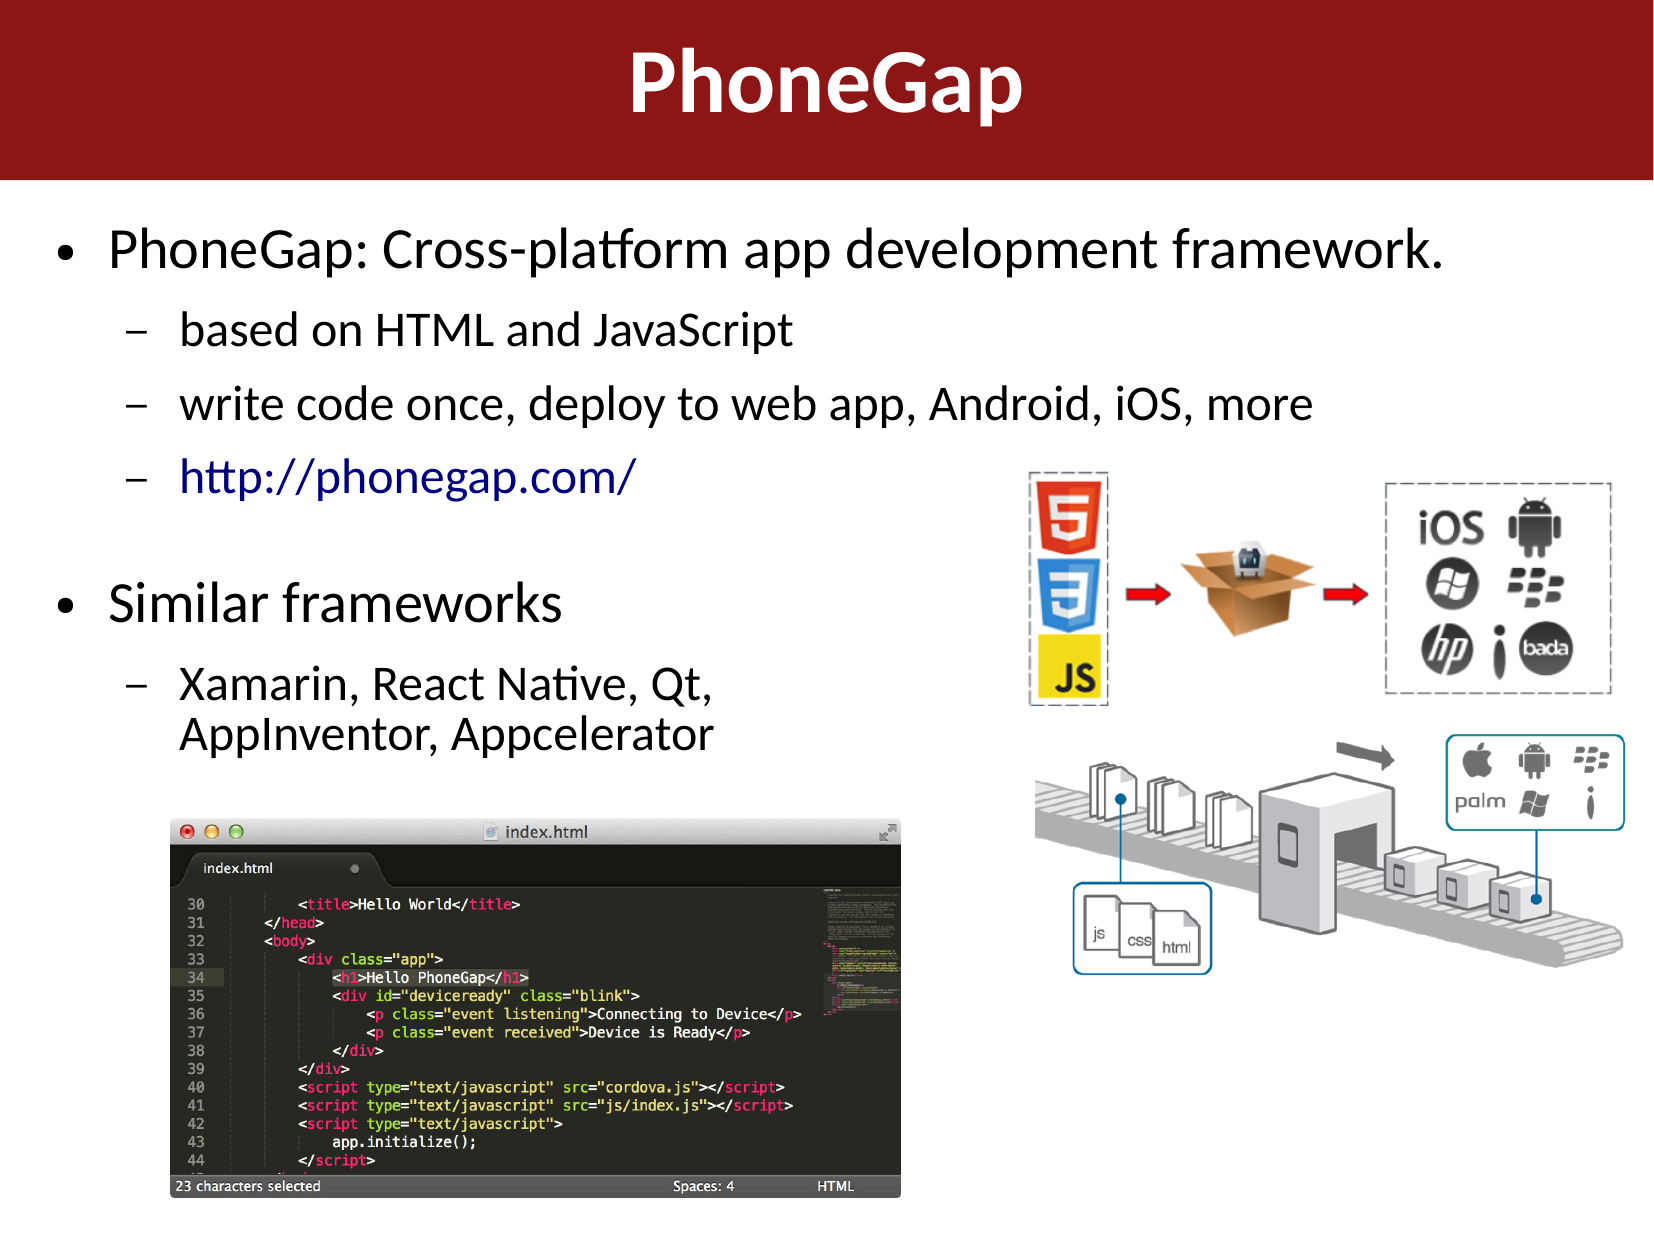

# PhoneGap
PhoneGap: Cross-platform app development framework.
based on HTML and JavaScript
write code once, deploy to web app, Android, iOS, more
http://phonegap.com/
Similar frameworks
Xamarin, React Native, Qt,
AppInventor, Appcelerator